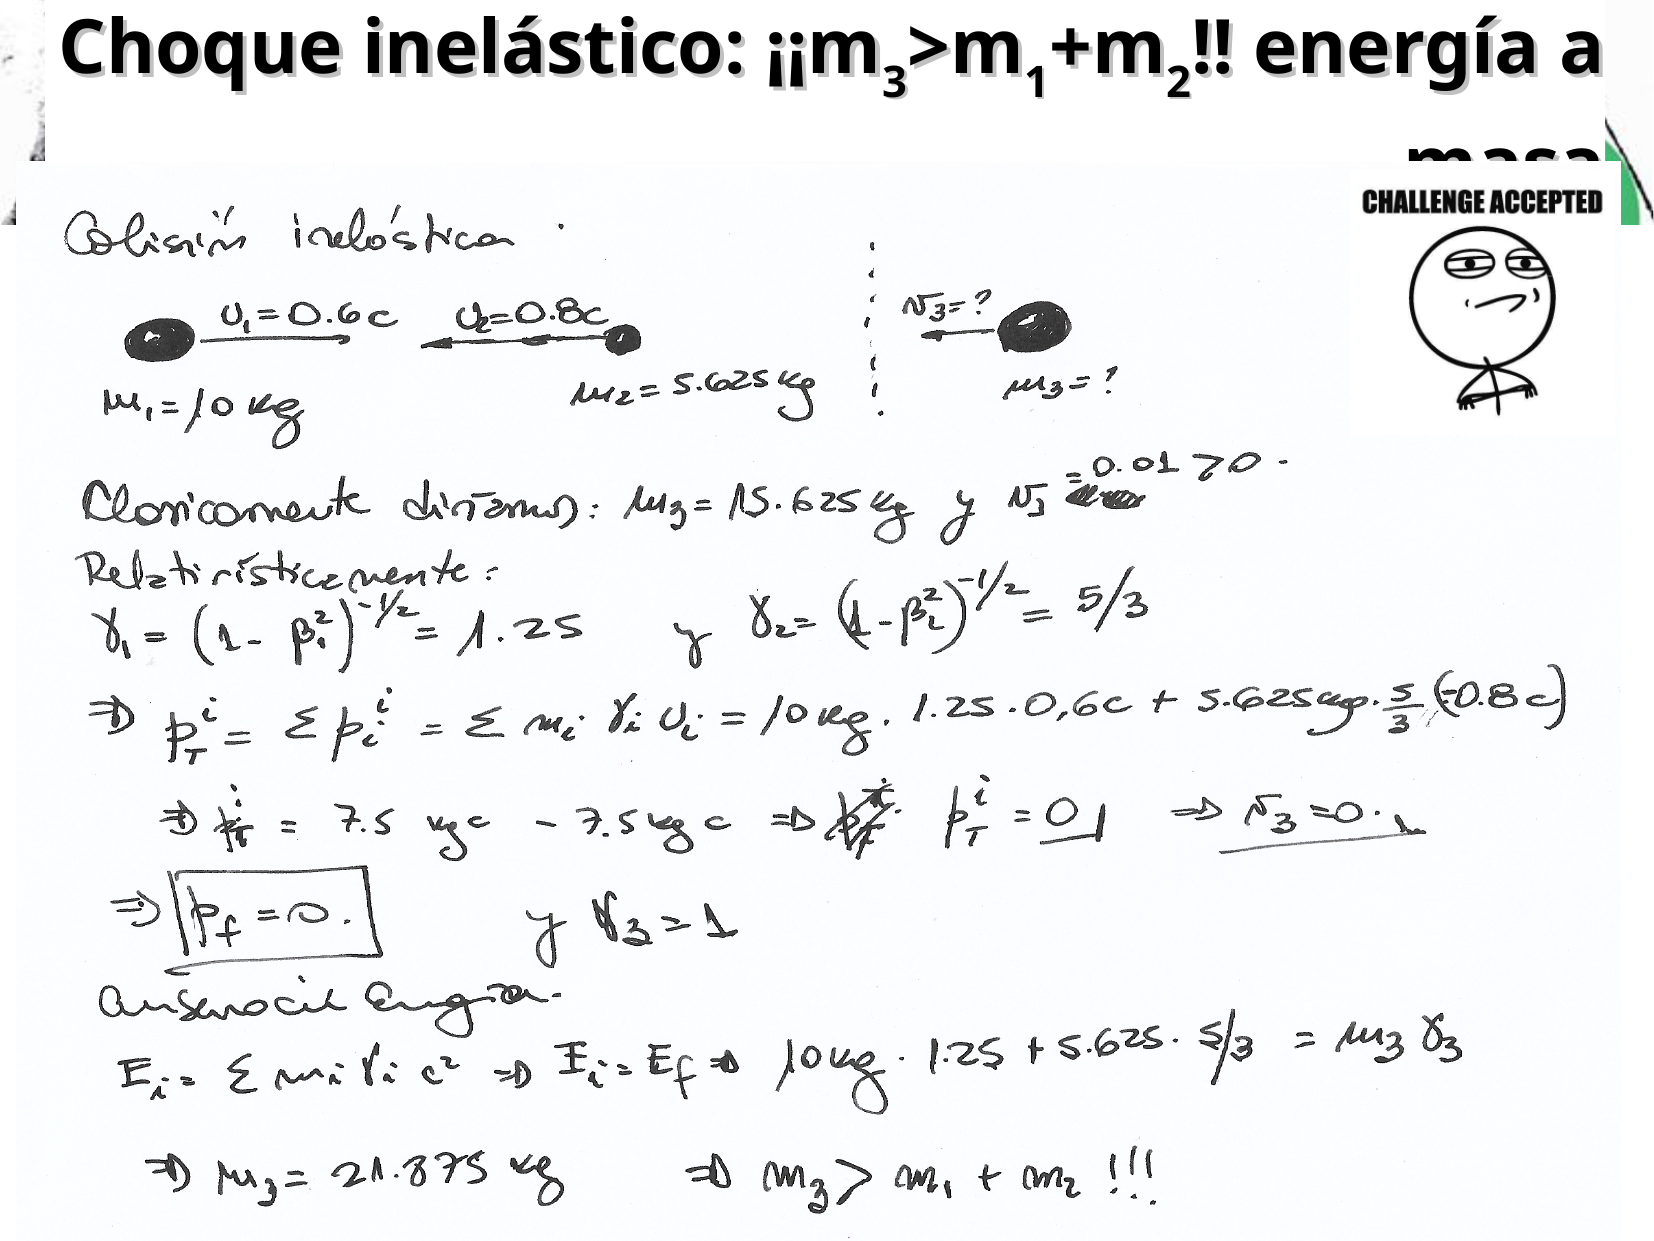

# Choque inelástico: ¡¡m3>m1+m2!! energía a masa
Oct, 2016
Asorey - Balseiro 2016 Física Médica - 01/04
35